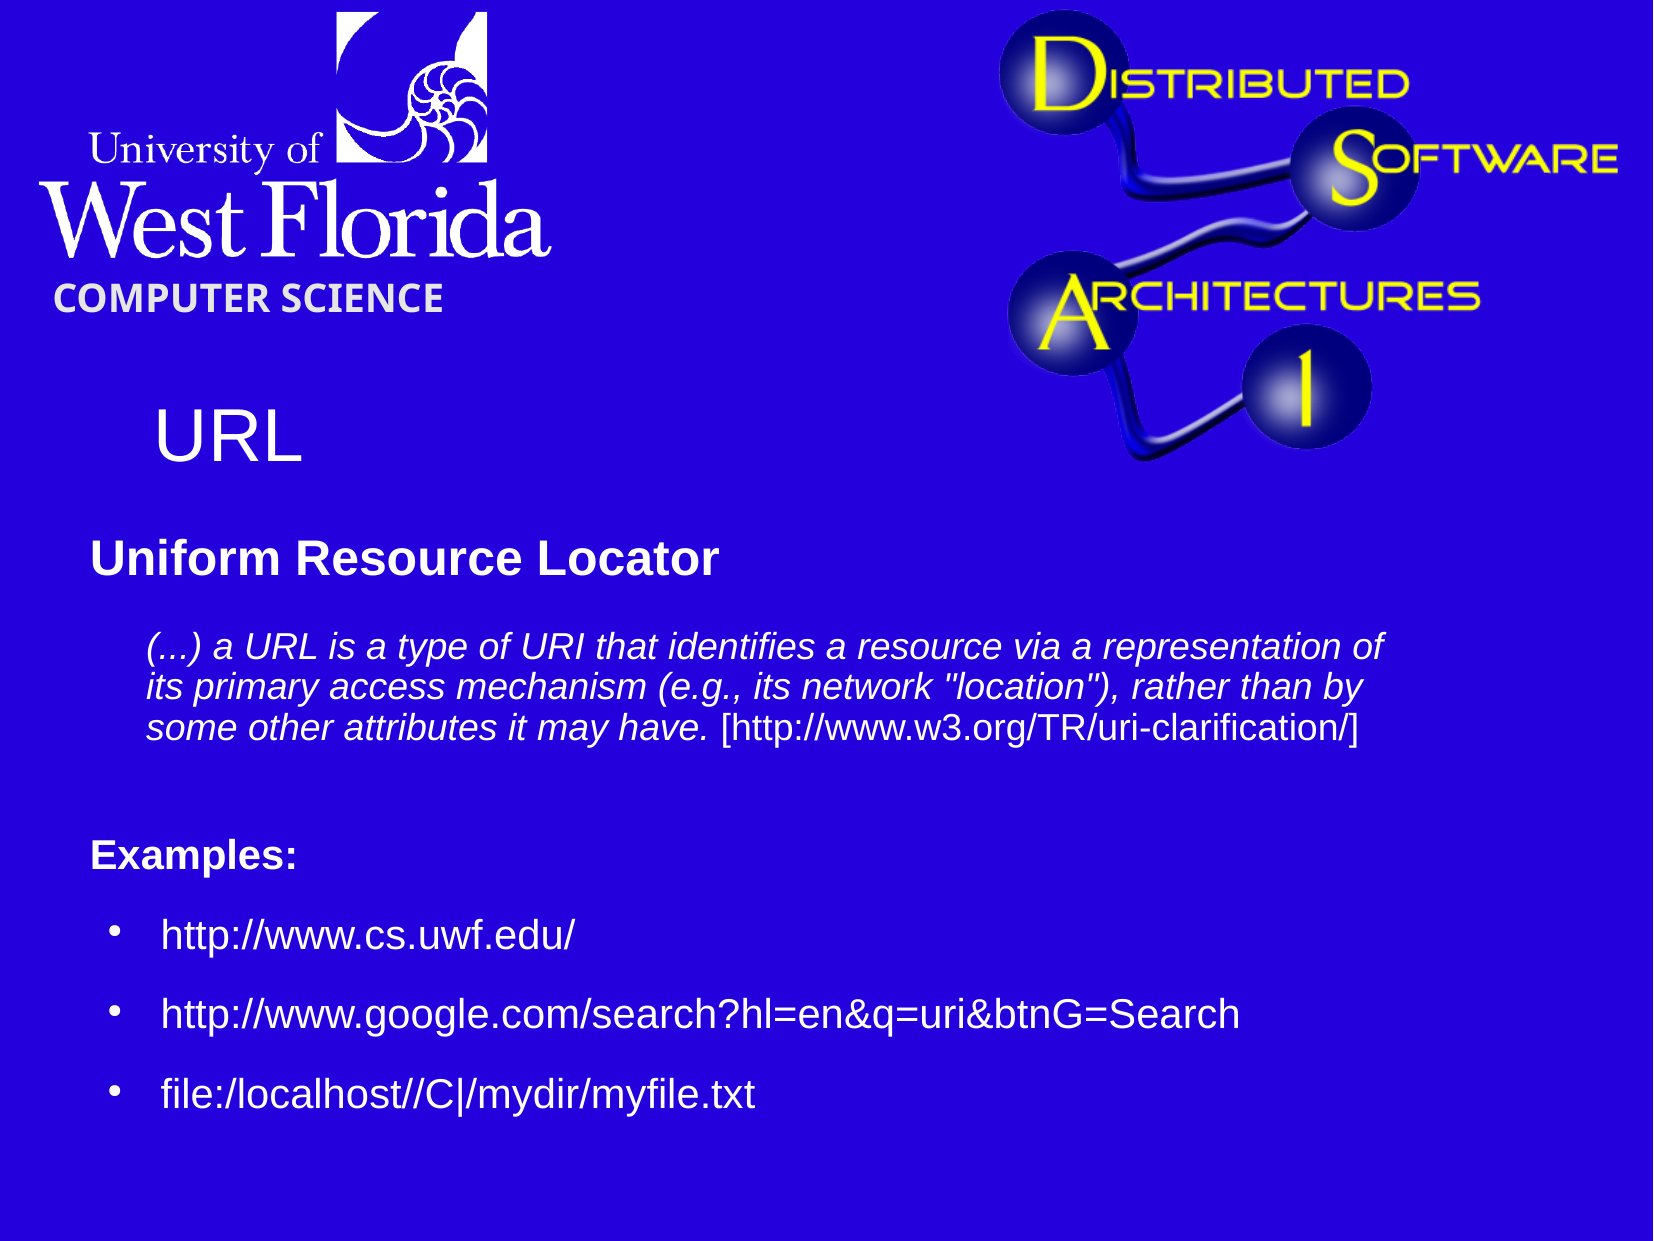

COMPUTER SCIENCE
# URL
Uniform Resource Locator
(...) a URL is a type of URI that identifies a resource via a representation of its primary access mechanism (e.g., its network "location"), rather than by some other attributes it may have. [http://www.w3.org/TR/uri-clarification/]
Examples:
http://www.cs.uwf.edu/
http://www.google.com/search?hl=en&q=uri&btnG=Search
file:/localhost//C|/mydir/myfile.txt